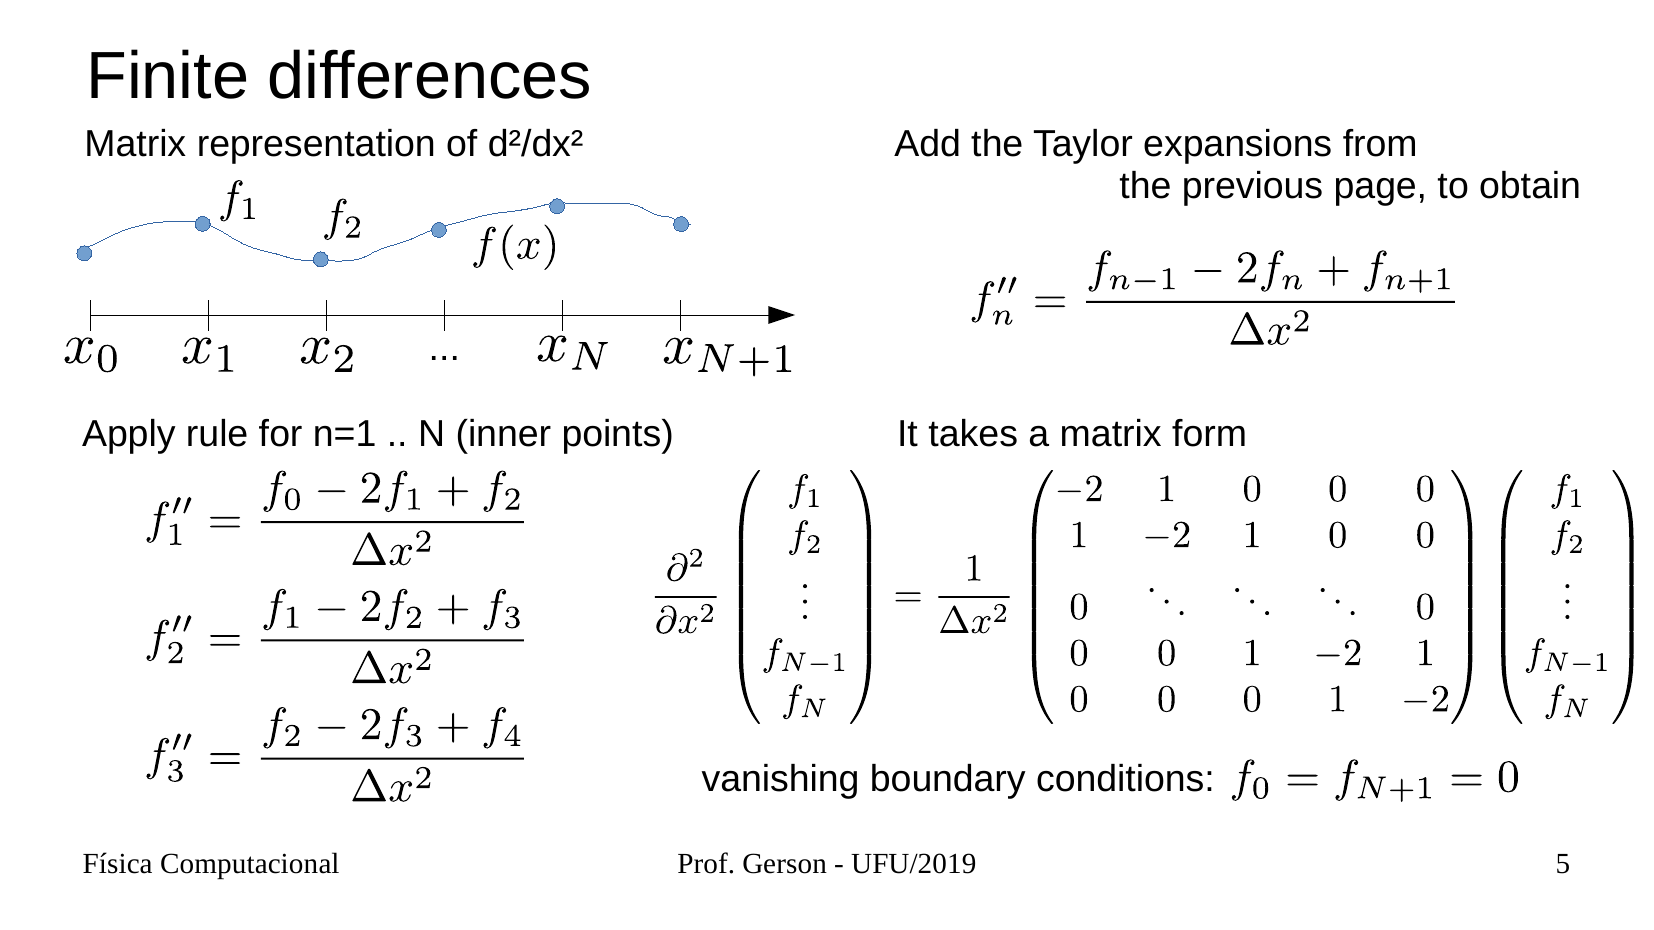

Finite differences
Matrix representation of d²/dx²
Add the Taylor expansions from
			the previous page, to obtain
...
Apply rule for n=1 .. N (inner points)
It takes a matrix form
vanishing boundary conditions:
Física Computacional
Prof. Gerson - UFU/2019
5